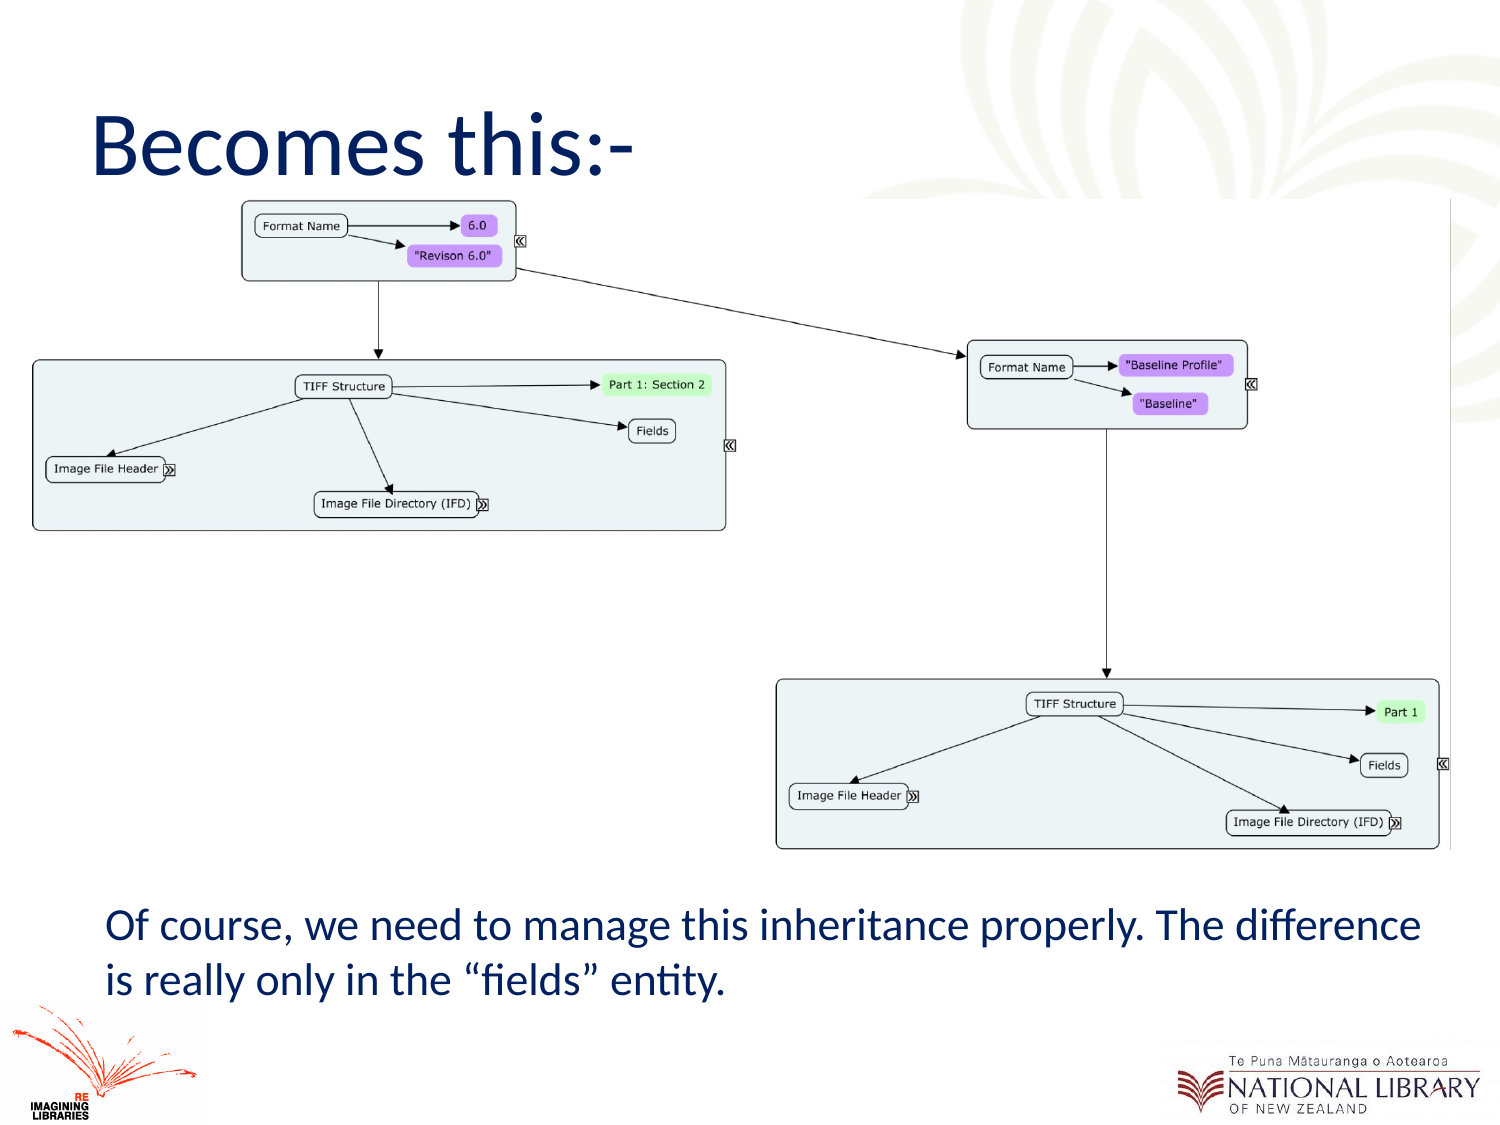

# Becomes this:-
Of course, we need to manage this inheritance properly. The difference is really only in the “fields” entity.